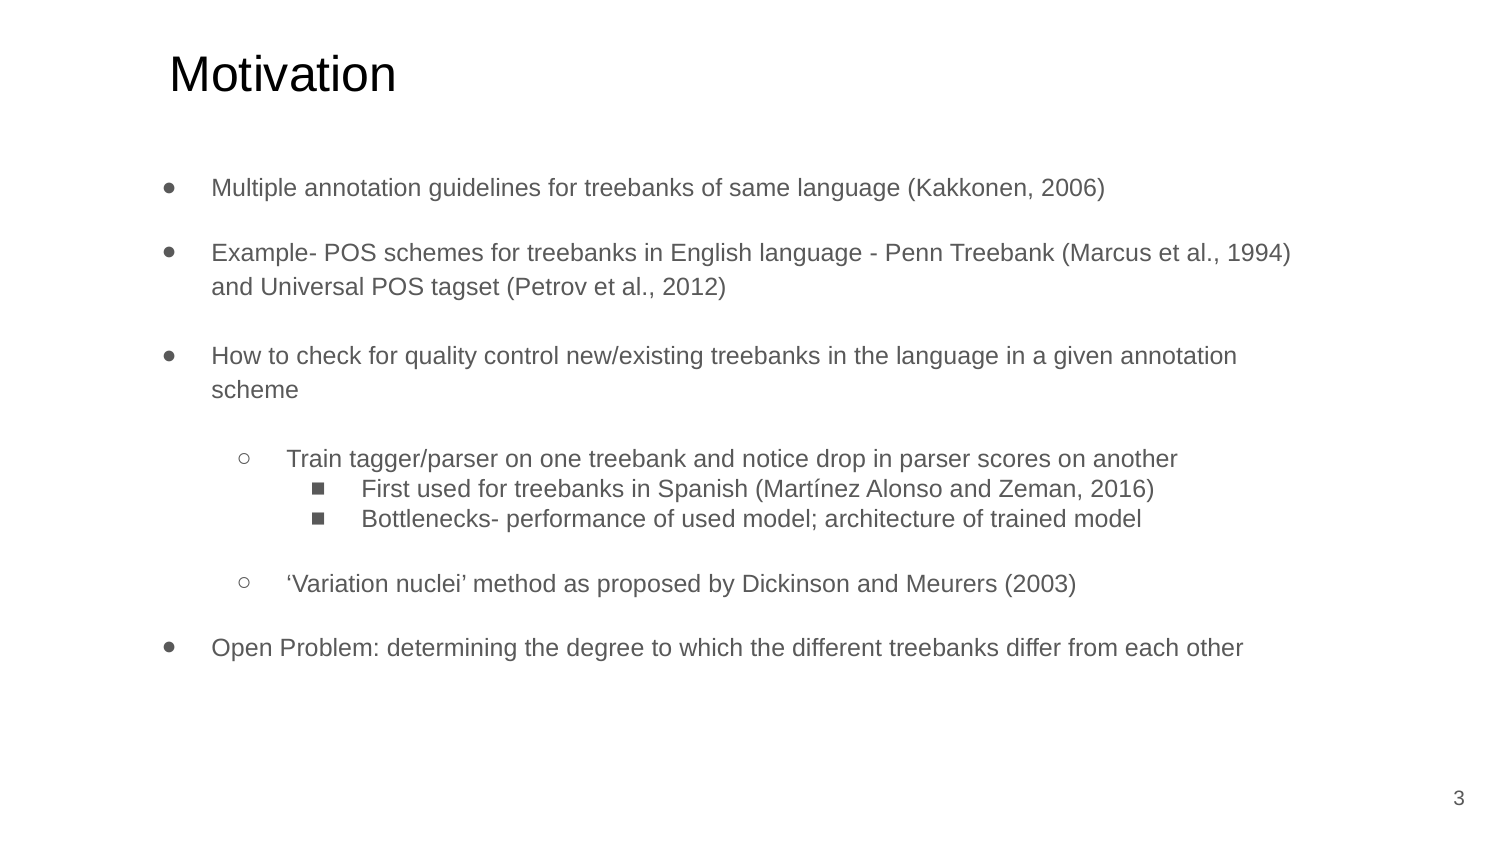

# Motivation
Multiple annotation guidelines for treebanks of same language (Kakkonen, 2006)
Example- POS schemes for treebanks in English language - Penn Treebank (Marcus et al., 1994) and Universal POS tagset (Petrov et al., 2012)
How to check for quality control new/existing treebanks in the language in a given annotation scheme
Train tagger/parser on one treebank and notice drop in parser scores on another
First used for treebanks in Spanish (Martínez Alonso and Zeman, 2016)
Bottlenecks- performance of used model; architecture of trained model
‘Variation nuclei’ method as proposed by Dickinson and Meurers (2003)
Open Problem: determining the degree to which the different treebanks differ from each other